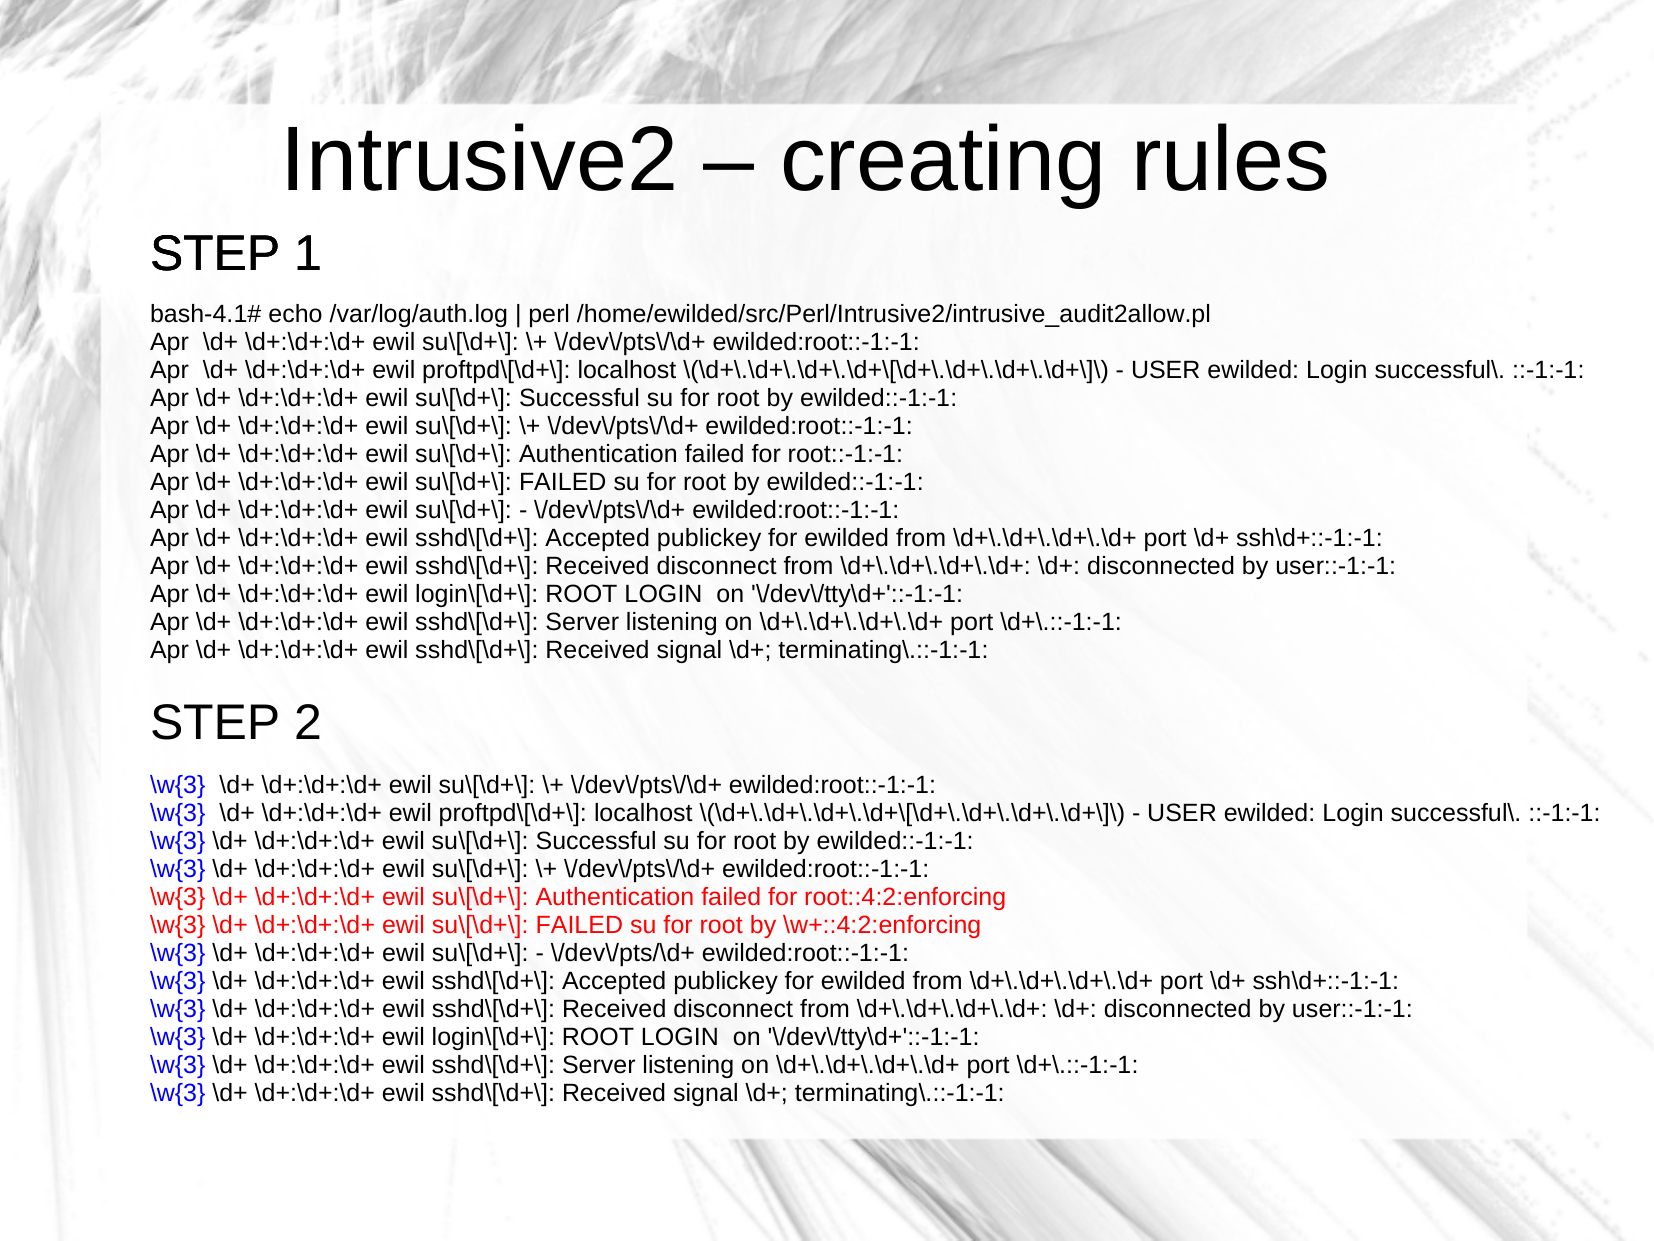

# Intrusive2 – creating rules
STEP 1
STEP 1
STEP 1
bash-4.1# echo /var/log/auth.log | perl /home/ewilded/src/Perl/Intrusive2/intrusive_audit2allow.pl
Apr \d+ \d+:\d+:\d+ ewil su\[\d+\]: \+ \/dev\/pts\/\d+ ewilded:root::-1:-1:
Apr \d+ \d+:\d+:\d+ ewil proftpd\[\d+\]: localhost \(\d+\.\d+\.\d+\.\d+\[\d+\.\d+\.\d+\.\d+\]\) - USER ewilded: Login successful\. ::-1:-1:
Apr \d+ \d+:\d+:\d+ ewil su\[\d+\]: Successful su for root by ewilded::-1:-1:
Apr \d+ \d+:\d+:\d+ ewil su\[\d+\]: \+ \/dev\/pts\/\d+ ewilded:root::-1:-1:
Apr \d+ \d+:\d+:\d+ ewil su\[\d+\]: Authentication failed for root::-1:-1:
Apr \d+ \d+:\d+:\d+ ewil su\[\d+\]: FAILED su for root by ewilded::-1:-1:
Apr \d+ \d+:\d+:\d+ ewil su\[\d+\]: - \/dev\/pts\/\d+ ewilded:root::-1:-1:
Apr \d+ \d+:\d+:\d+ ewil sshd\[\d+\]: Accepted publickey for ewilded from \d+\.\d+\.\d+\.\d+ port \d+ ssh\d+::-1:-1:
Apr \d+ \d+:\d+:\d+ ewil sshd\[\d+\]: Received disconnect from \d+\.\d+\.\d+\.\d+: \d+: disconnected by user::-1:-1:
Apr \d+ \d+:\d+:\d+ ewil login\[\d+\]: ROOT LOGIN on '\/dev\/tty\d+'::-1:-1:
Apr \d+ \d+:\d+:\d+ ewil sshd\[\d+\]: Server listening on \d+\.\d+\.\d+\.\d+ port \d+\.::-1:-1:
Apr \d+ \d+:\d+:\d+ ewil sshd\[\d+\]: Received signal \d+; terminating\.::-1:-1:
STEP 2
\w{3} \d+ \d+:\d+:\d+ ewil su\[\d+\]: \+ \/dev\/pts\/\d+ ewilded:root::-1:-1:
\w{3} \d+ \d+:\d+:\d+ ewil proftpd\[\d+\]: localhost \(\d+\.\d+\.\d+\.\d+\[\d+\.\d+\.\d+\.\d+\]\) - USER ewilded: Login successful\. ::-1:-1:
\w{3} \d+ \d+:\d+:\d+ ewil su\[\d+\]: Successful su for root by ewilded::-1:-1:
\w{3} \d+ \d+:\d+:\d+ ewil su\[\d+\]: \+ \/dev\/pts\/\d+ ewilded:root::-1:-1:
\w{3} \d+ \d+:\d+:\d+ ewil su\[\d+\]: Authentication failed for root::4:2:enforcing
\w{3} \d+ \d+:\d+:\d+ ewil su\[\d+\]: FAILED su for root by \w+::4:2:enforcing
\w{3} \d+ \d+:\d+:\d+ ewil su\[\d+\]: - \/dev\/pts/\d+ ewilded:root::-1:-1:
\w{3} \d+ \d+:\d+:\d+ ewil sshd\[\d+\]: Accepted publickey for ewilded from \d+\.\d+\.\d+\.\d+ port \d+ ssh\d+::-1:-1:
\w{3} \d+ \d+:\d+:\d+ ewil sshd\[\d+\]: Received disconnect from \d+\.\d+\.\d+\.\d+: \d+: disconnected by user::-1:-1:
\w{3} \d+ \d+:\d+:\d+ ewil login\[\d+\]: ROOT LOGIN on '\/dev\/tty\d+'::-1:-1:
\w{3} \d+ \d+:\d+:\d+ ewil sshd\[\d+\]: Server listening on \d+\.\d+\.\d+\.\d+ port \d+\.::-1:-1:
\w{3} \d+ \d+:\d+:\d+ ewil sshd\[\d+\]: Received signal \d+; terminating\.::-1:-1: